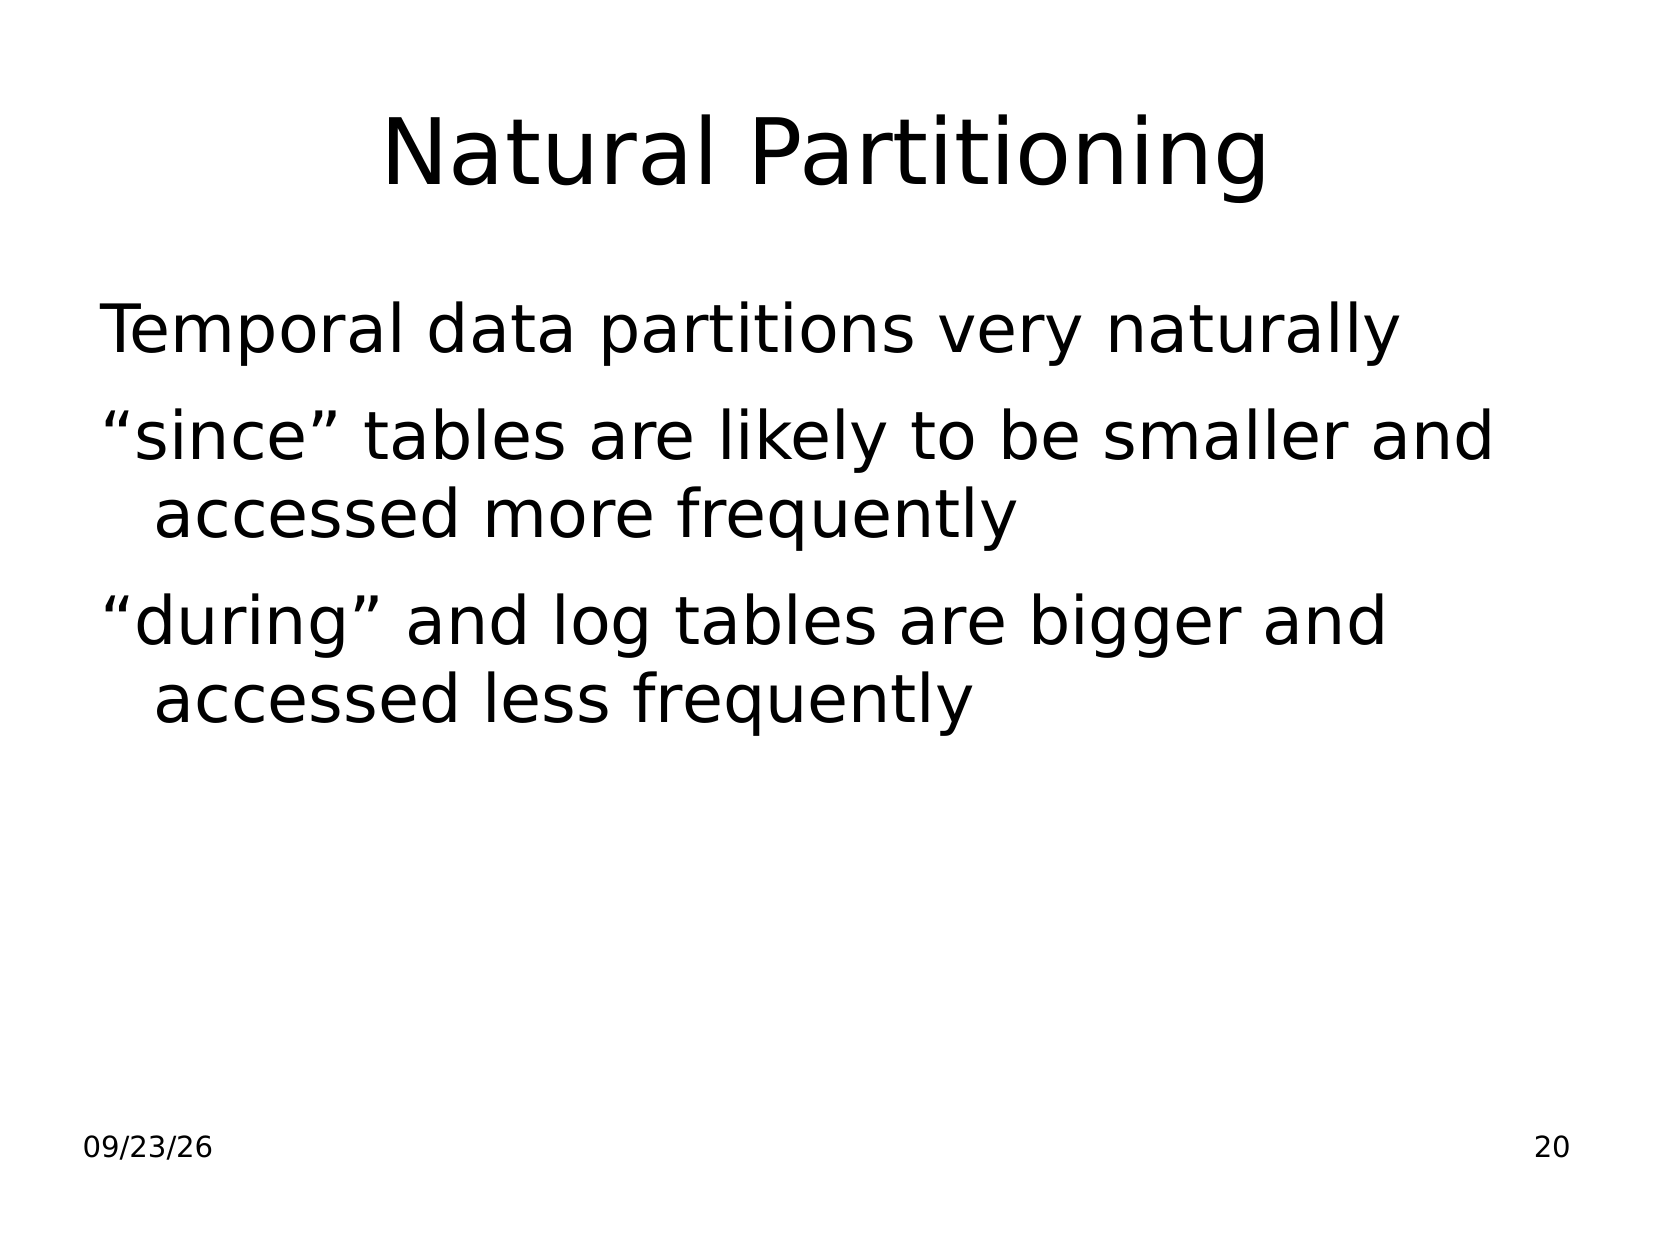

# Natural Partitioning
Temporal data partitions very naturally
“since” tables are likely to be smaller and accessed more frequently
“during” and log tables are bigger and accessed less frequently
20